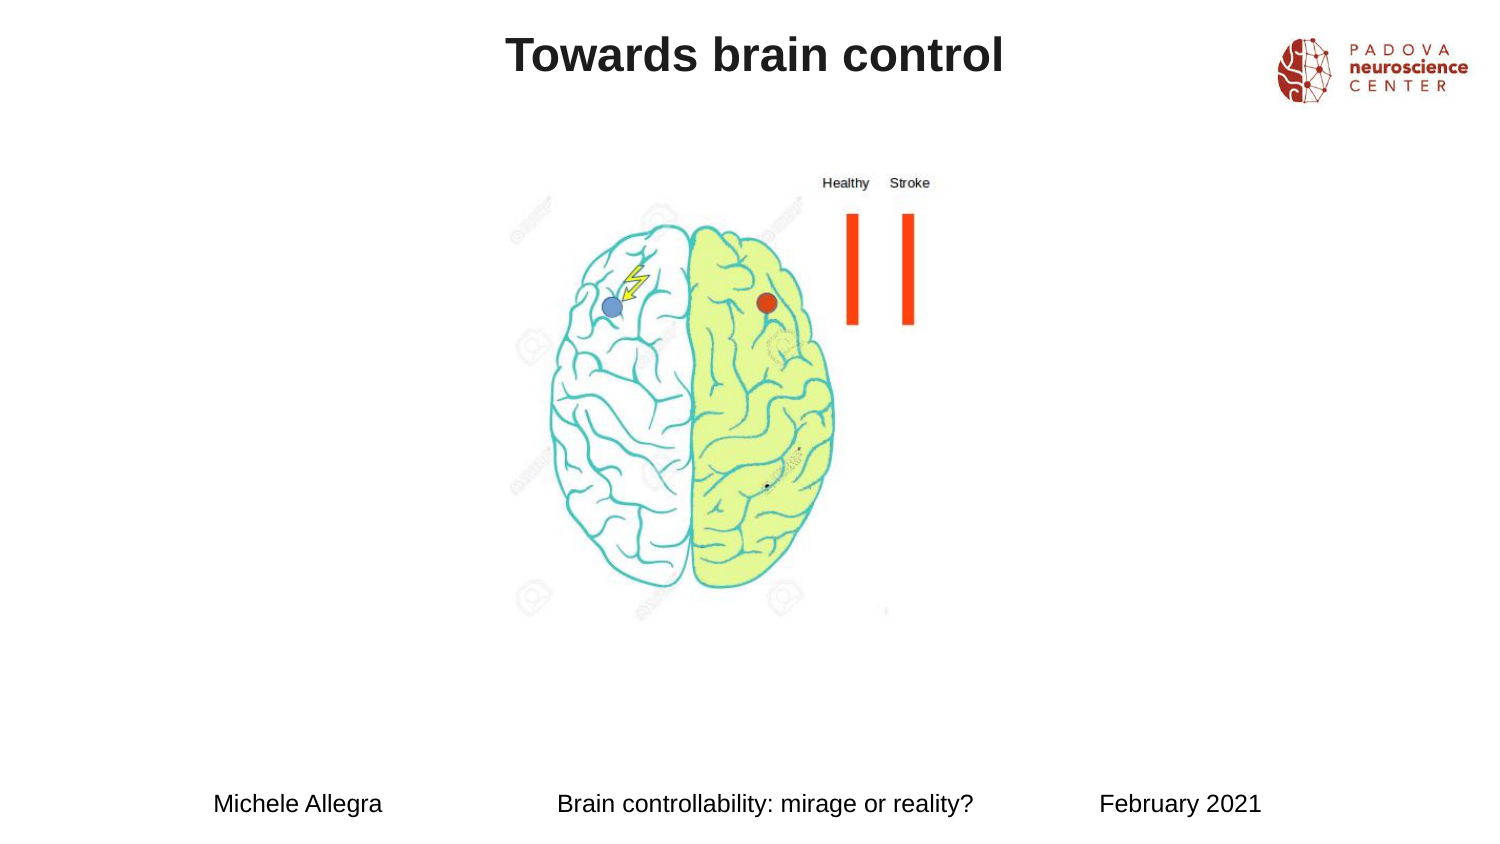

Towards brain control
Michele Allegra Brain controllability: mirage or reality? February 2021